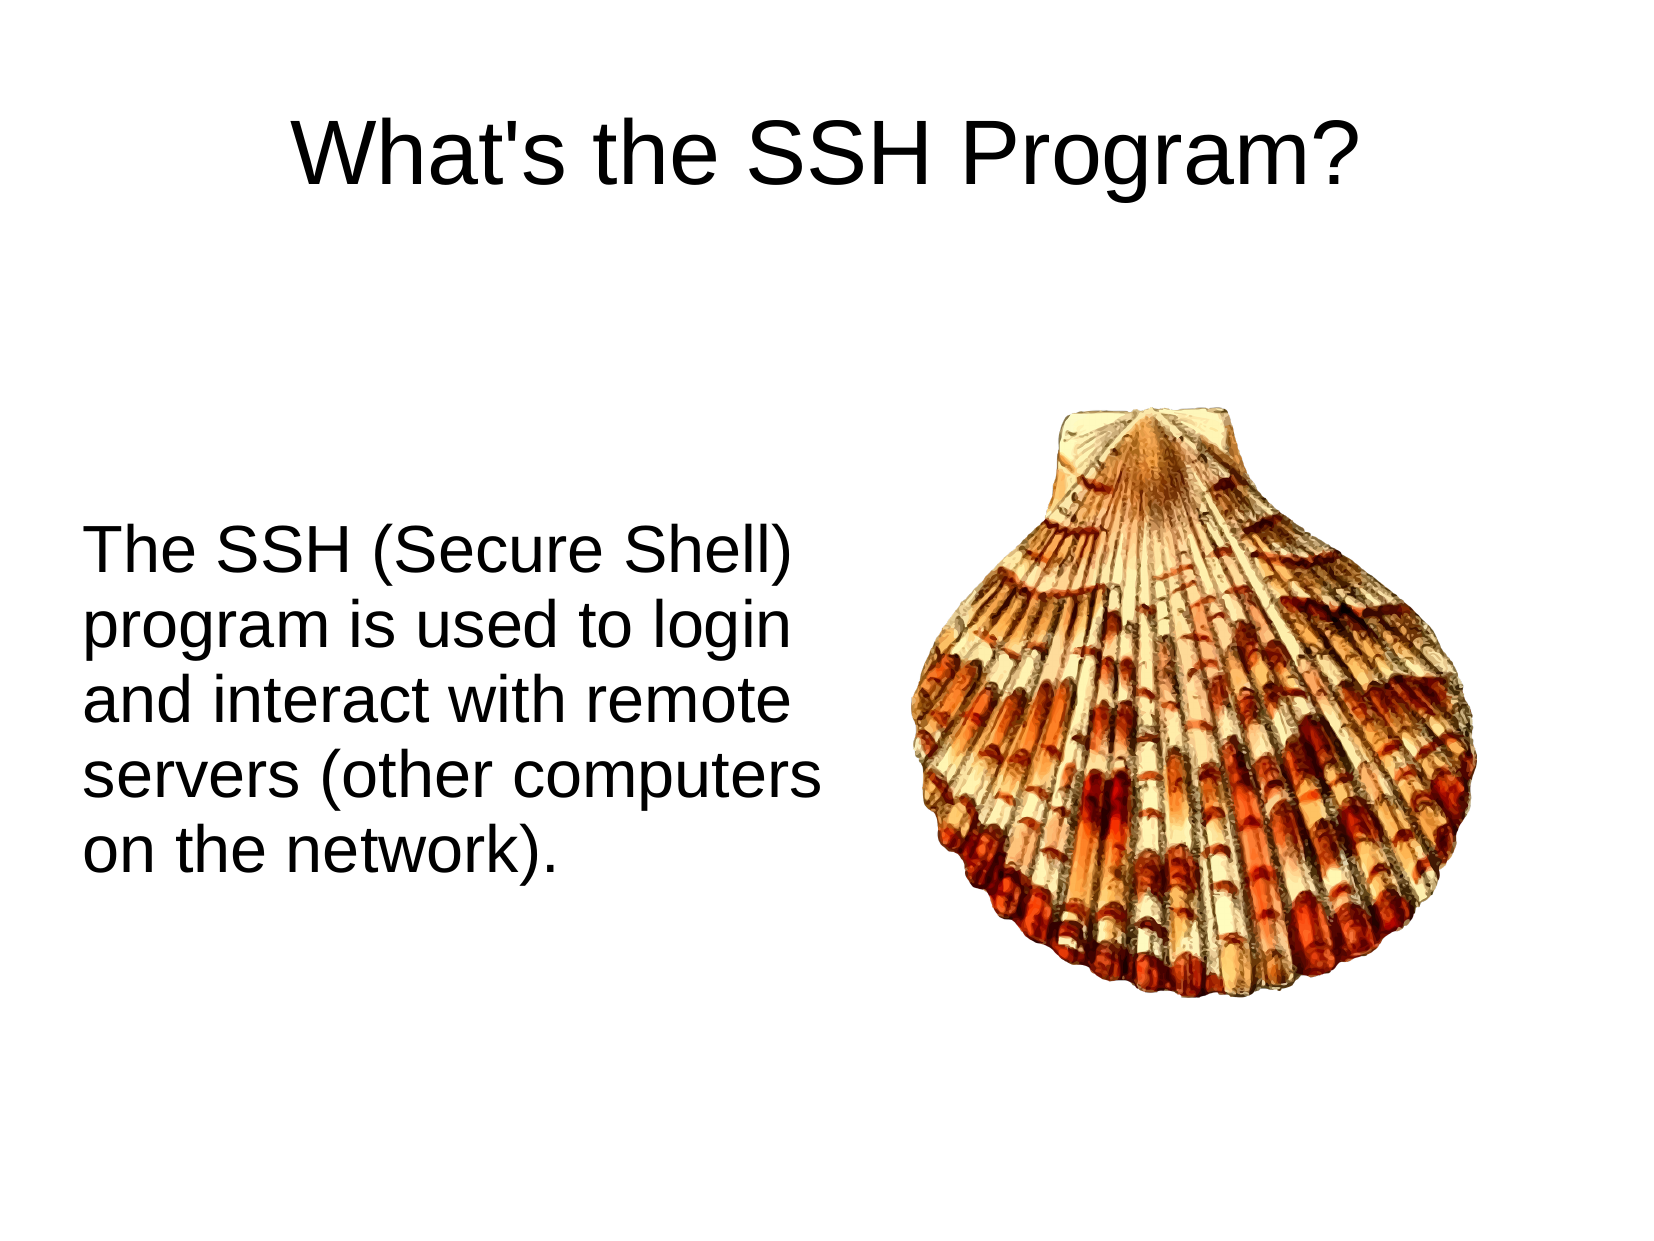

# What's the SSH Program?
The SSH (Secure Shell)
program is used to login
and interact with remote
servers (other computers
on the network).